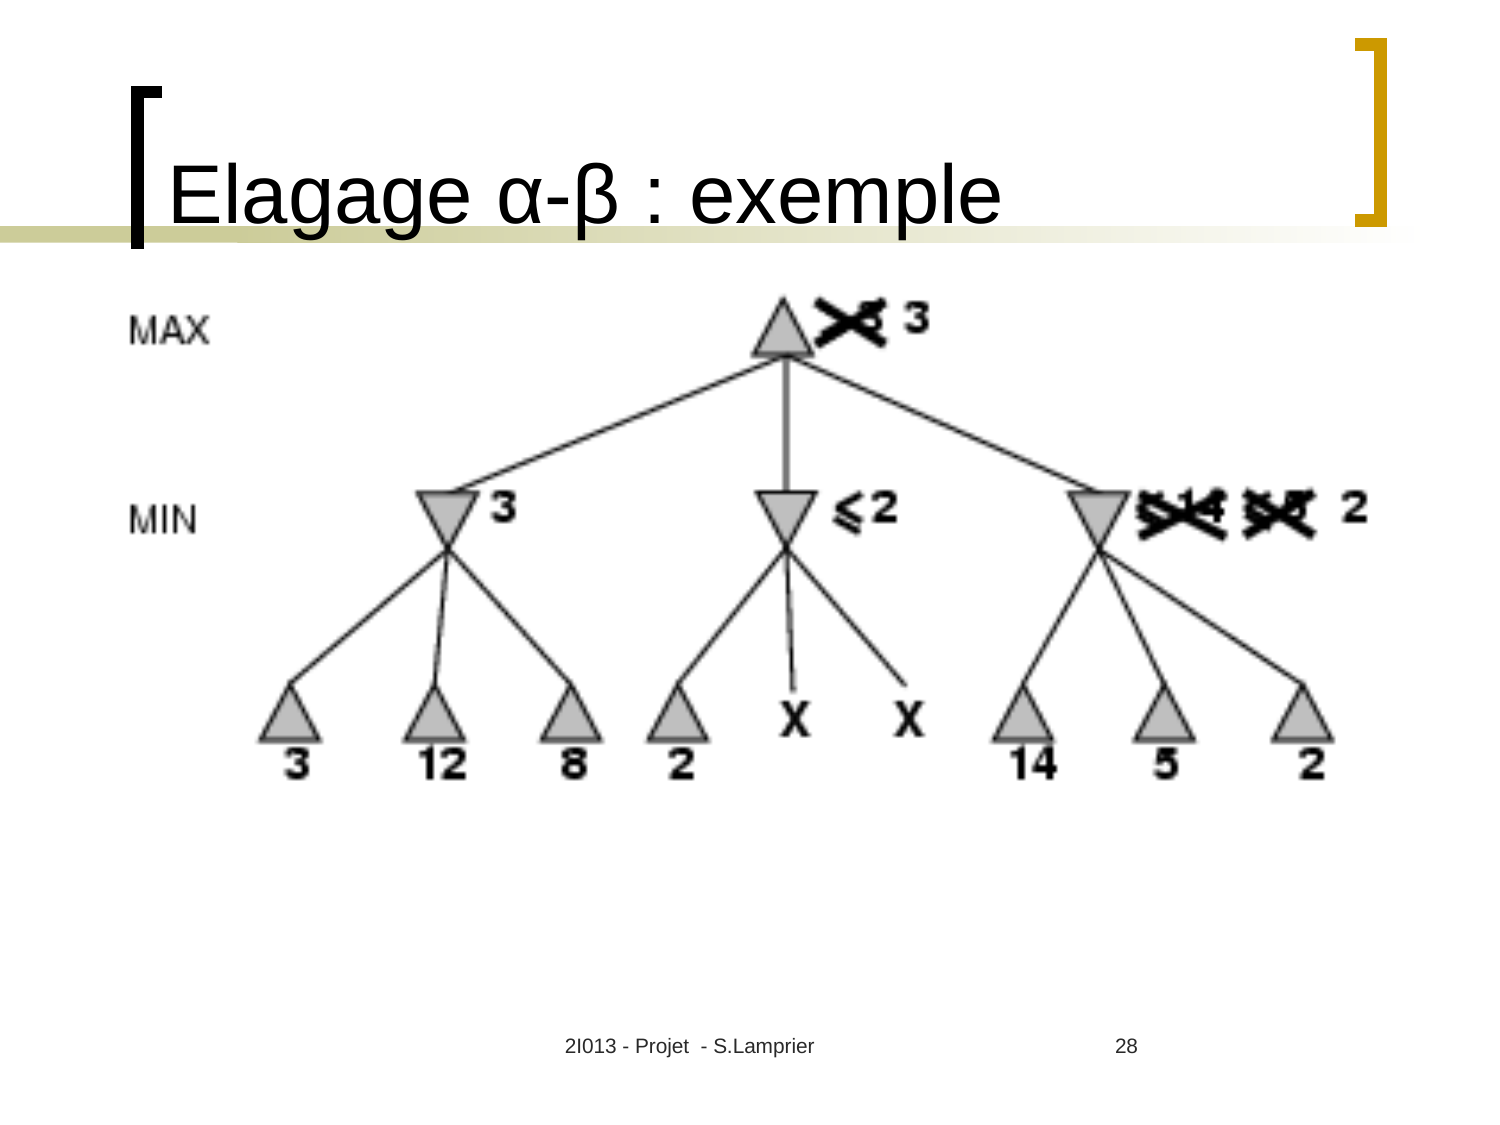

# Elagage α-β : exemple
2I013 - Projet - S.Lamprier